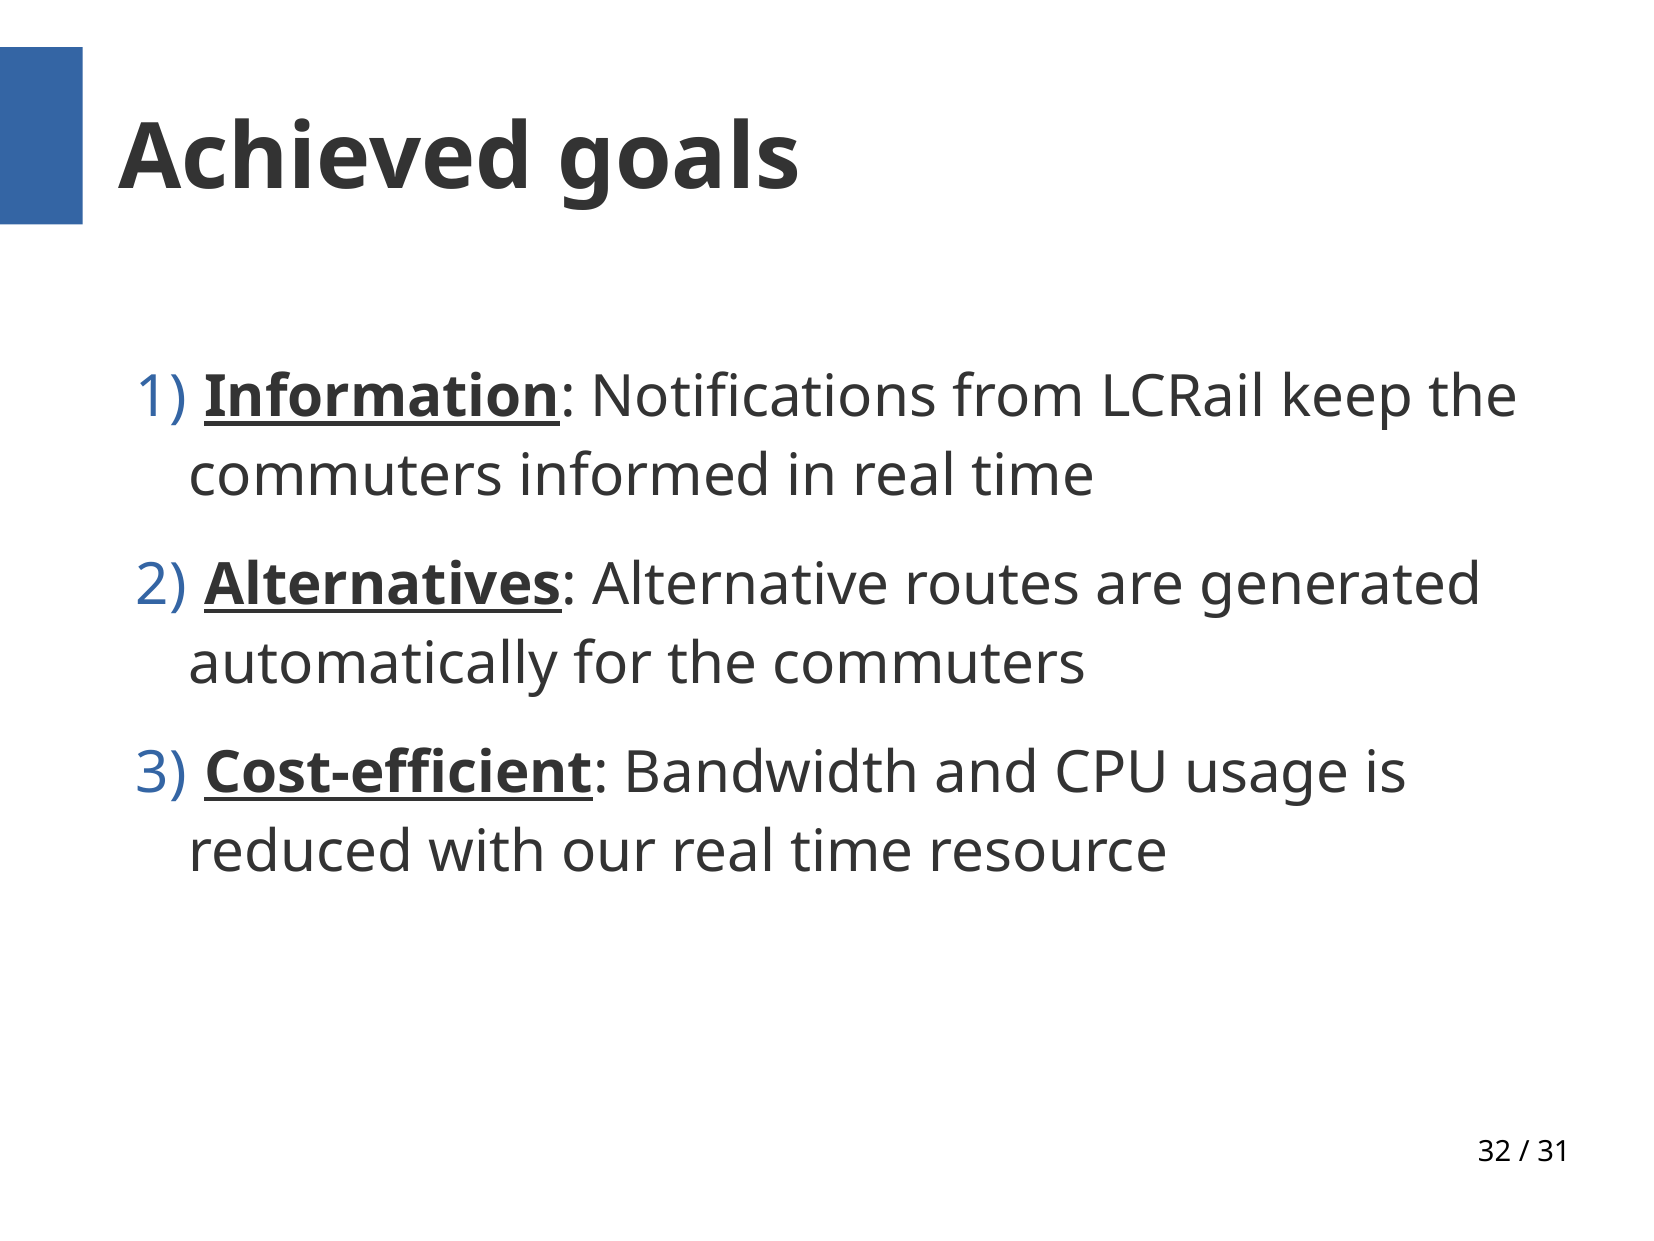

# Achieved goals
 Information: Notifications from LCRail keep the commuters informed in real time
 Alternatives: Alternative routes are generated automatically for the commuters
 Cost-efficient: Bandwidth and CPU usage is reduced with our real time resource
32